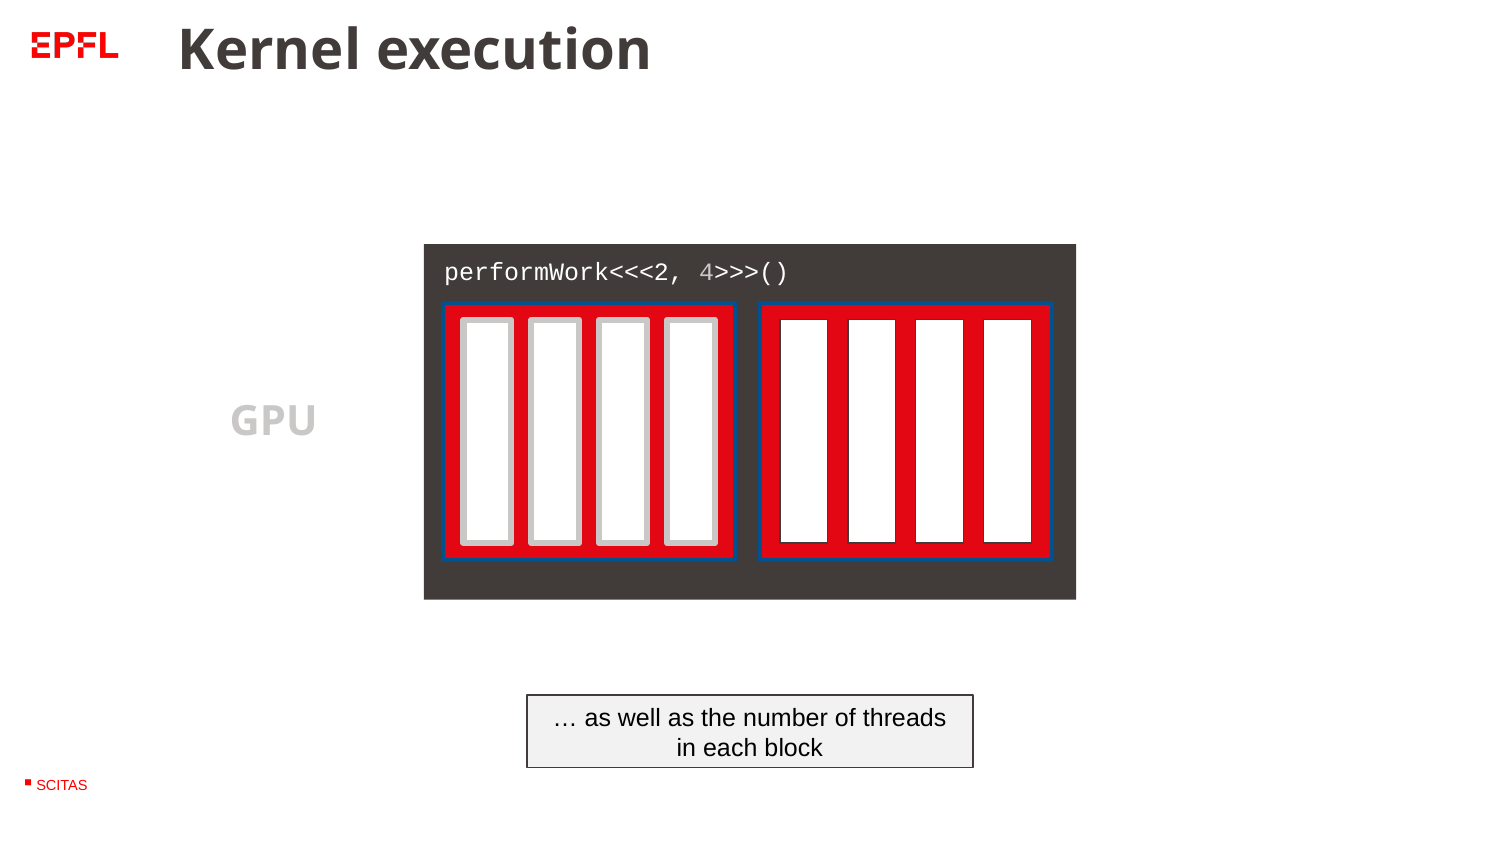

# Kernel execution
performWork<<<2, 4>>>()
GPU
… as well as the number of threads in each block